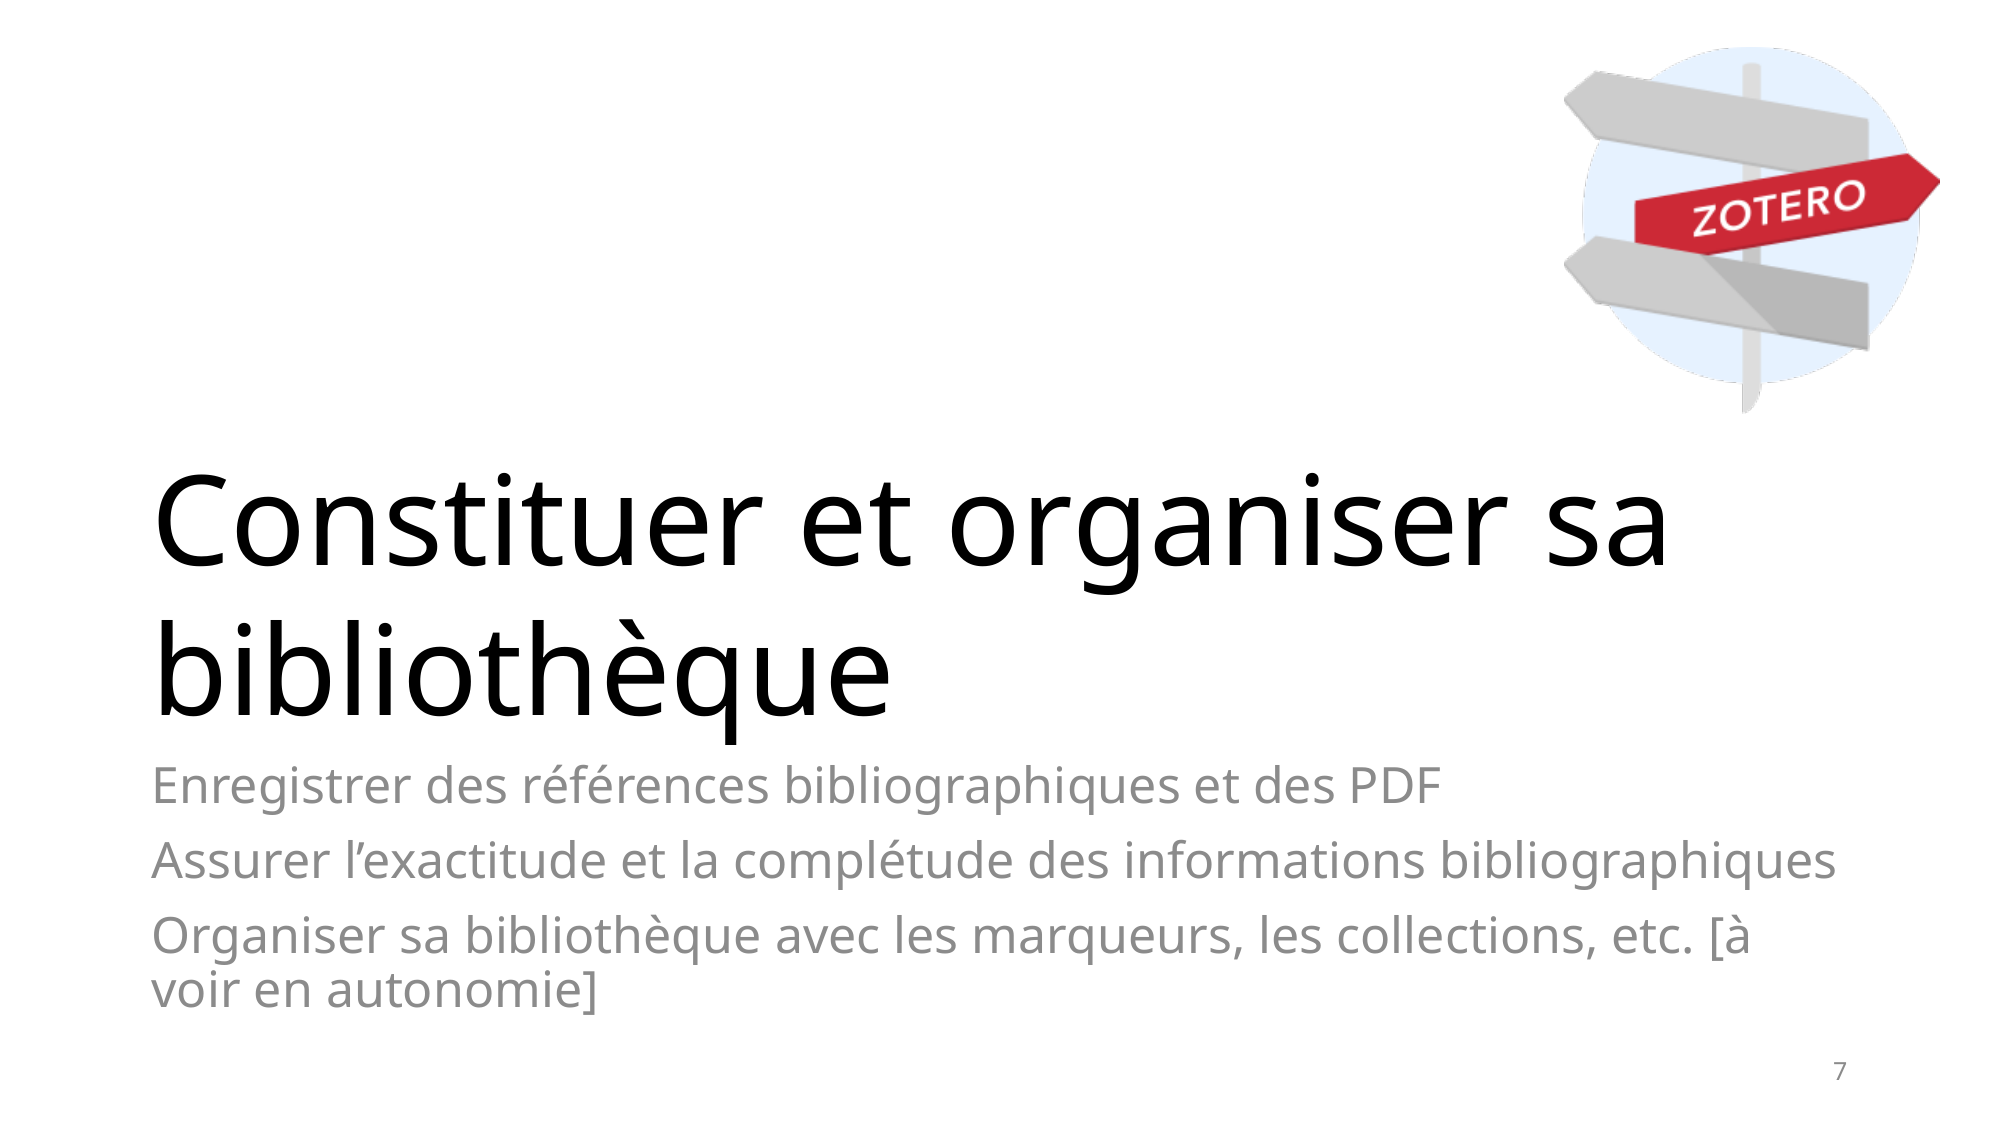

# Constituer et organiser sa bibliothèque
Enregistrer des références bibliographiques et des PDF
Assurer l’exactitude et la complétude des informations bibliographiques
Organiser sa bibliothèque avec les marqueurs, les collections, etc. [à voir en autonomie]
7